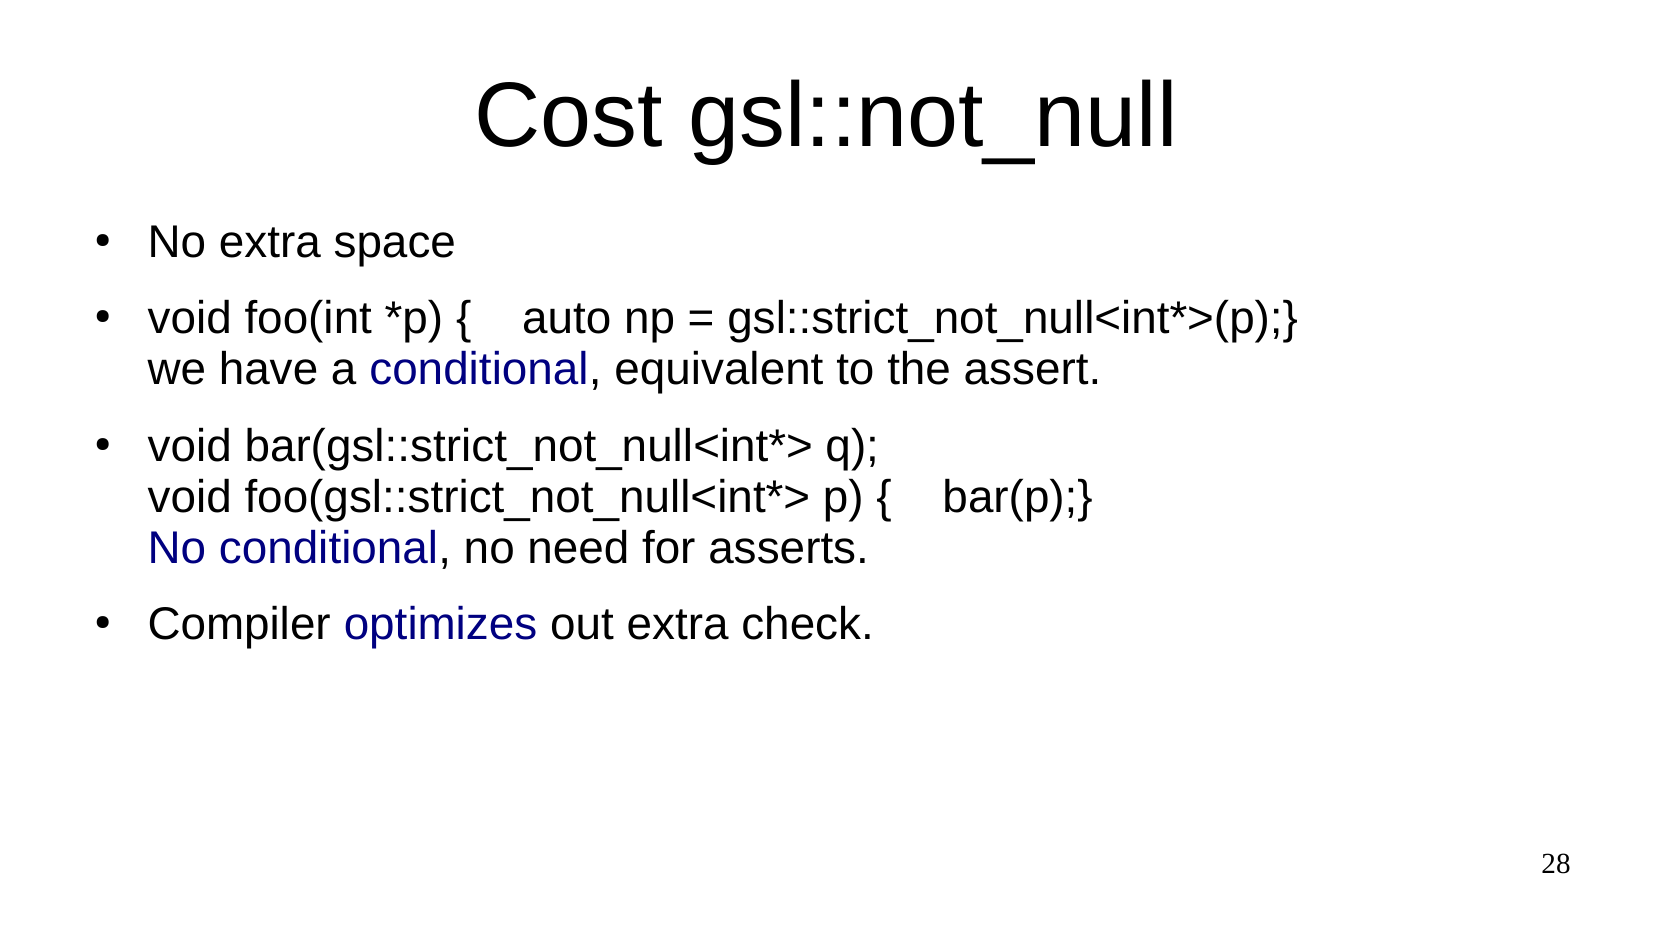

# Cost gsl::not_null
No extra space
void foo(int *p) {    auto np = gsl::strict_not_null<int*>(p);}
we have a conditional, equivalent to the assert.
void bar(gsl::strict_not_null<int*> q);
void foo(gsl::strict_not_null<int*> p) {    bar(p);}
No conditional, no need for asserts.
Compiler optimizes out extra check.
28